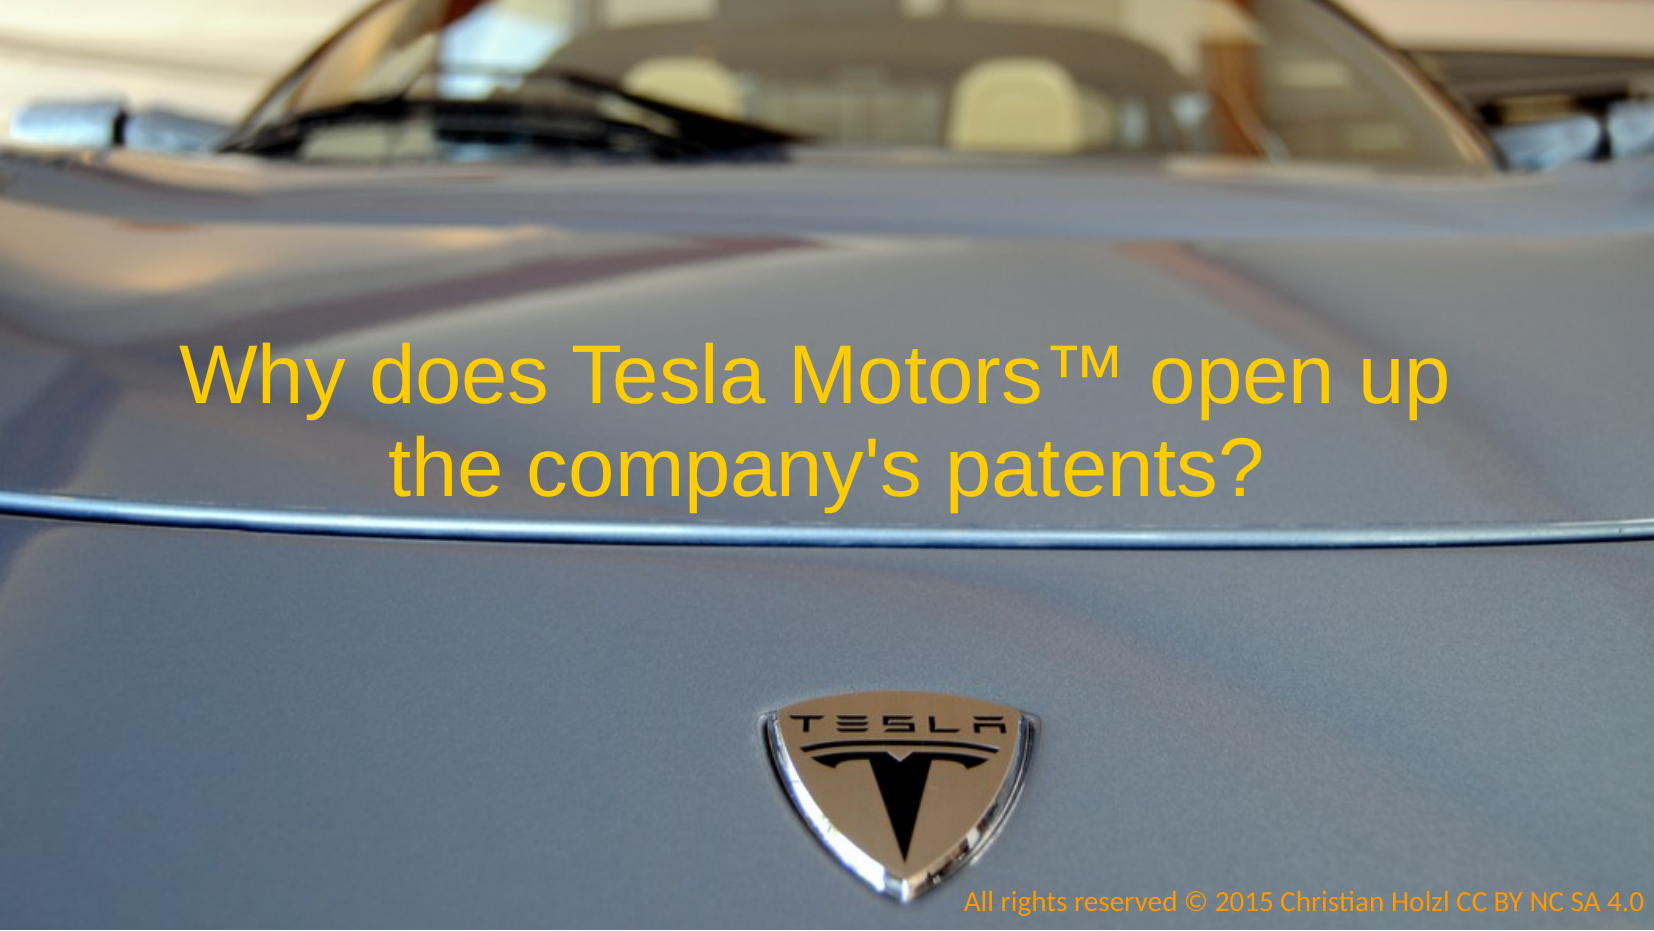

# Why does Tesla Motors™ open up the company's patents?
All rights reserved © 2015 Christian Holzl CC BY NC SA 4.0